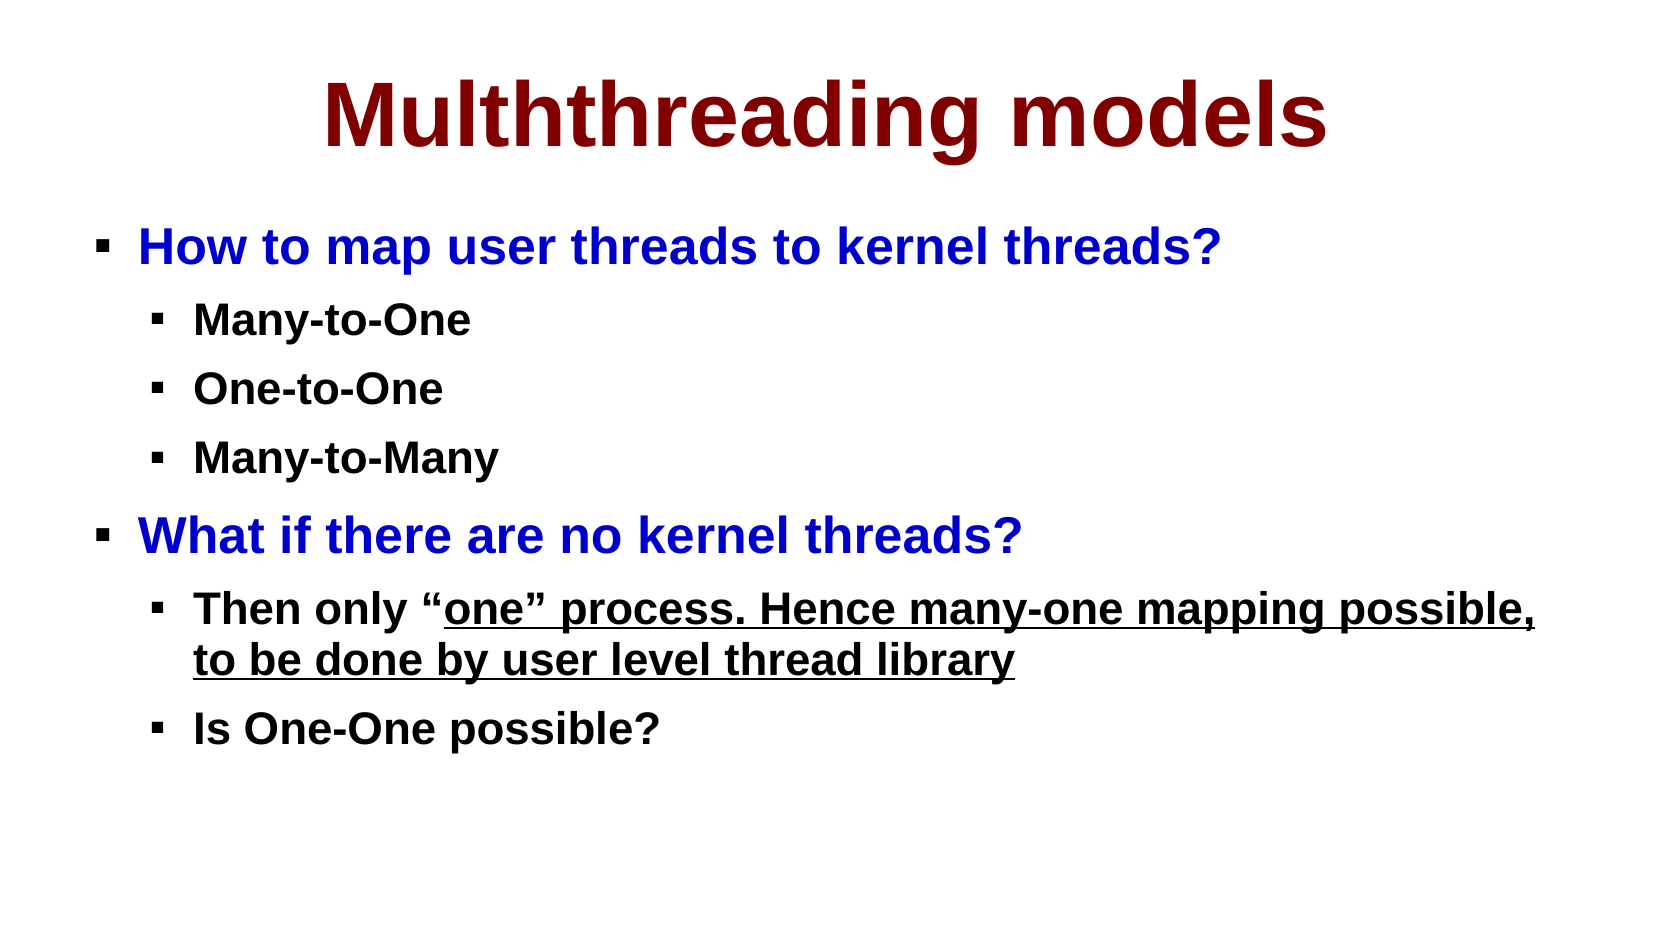

# Mulththreading models
How to map user threads to kernel threads?
Many-to-One
One-to-One
Many-to-Many
What if there are no kernel threads?
Then only “one” process. Hence many-one mapping possible, to be done by user level thread library
Is One-One possible?